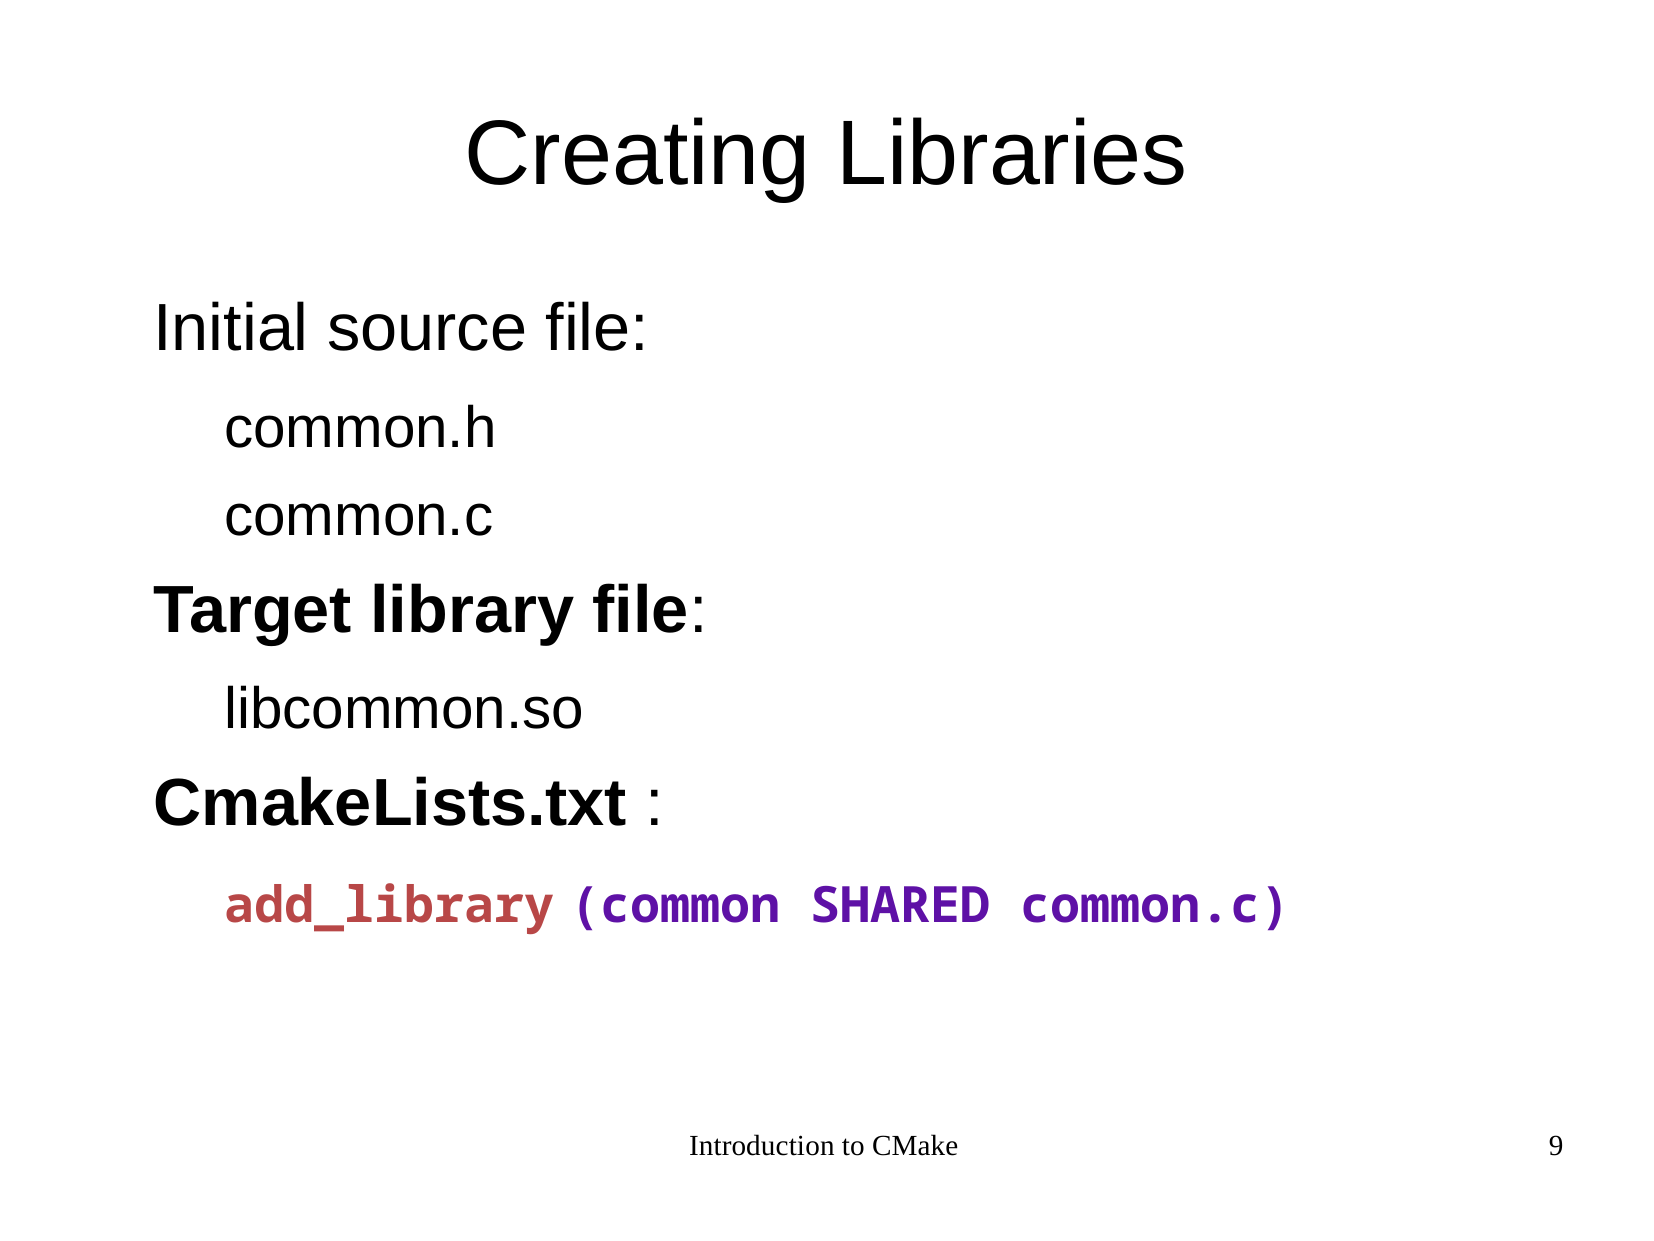

# Creating Libraries
Initial source file:
common.h
common.c
Target library file:
libcommon.so
CmakeLists.txt :
add_library (common SHARED common.c)
Introduction to CMake
9